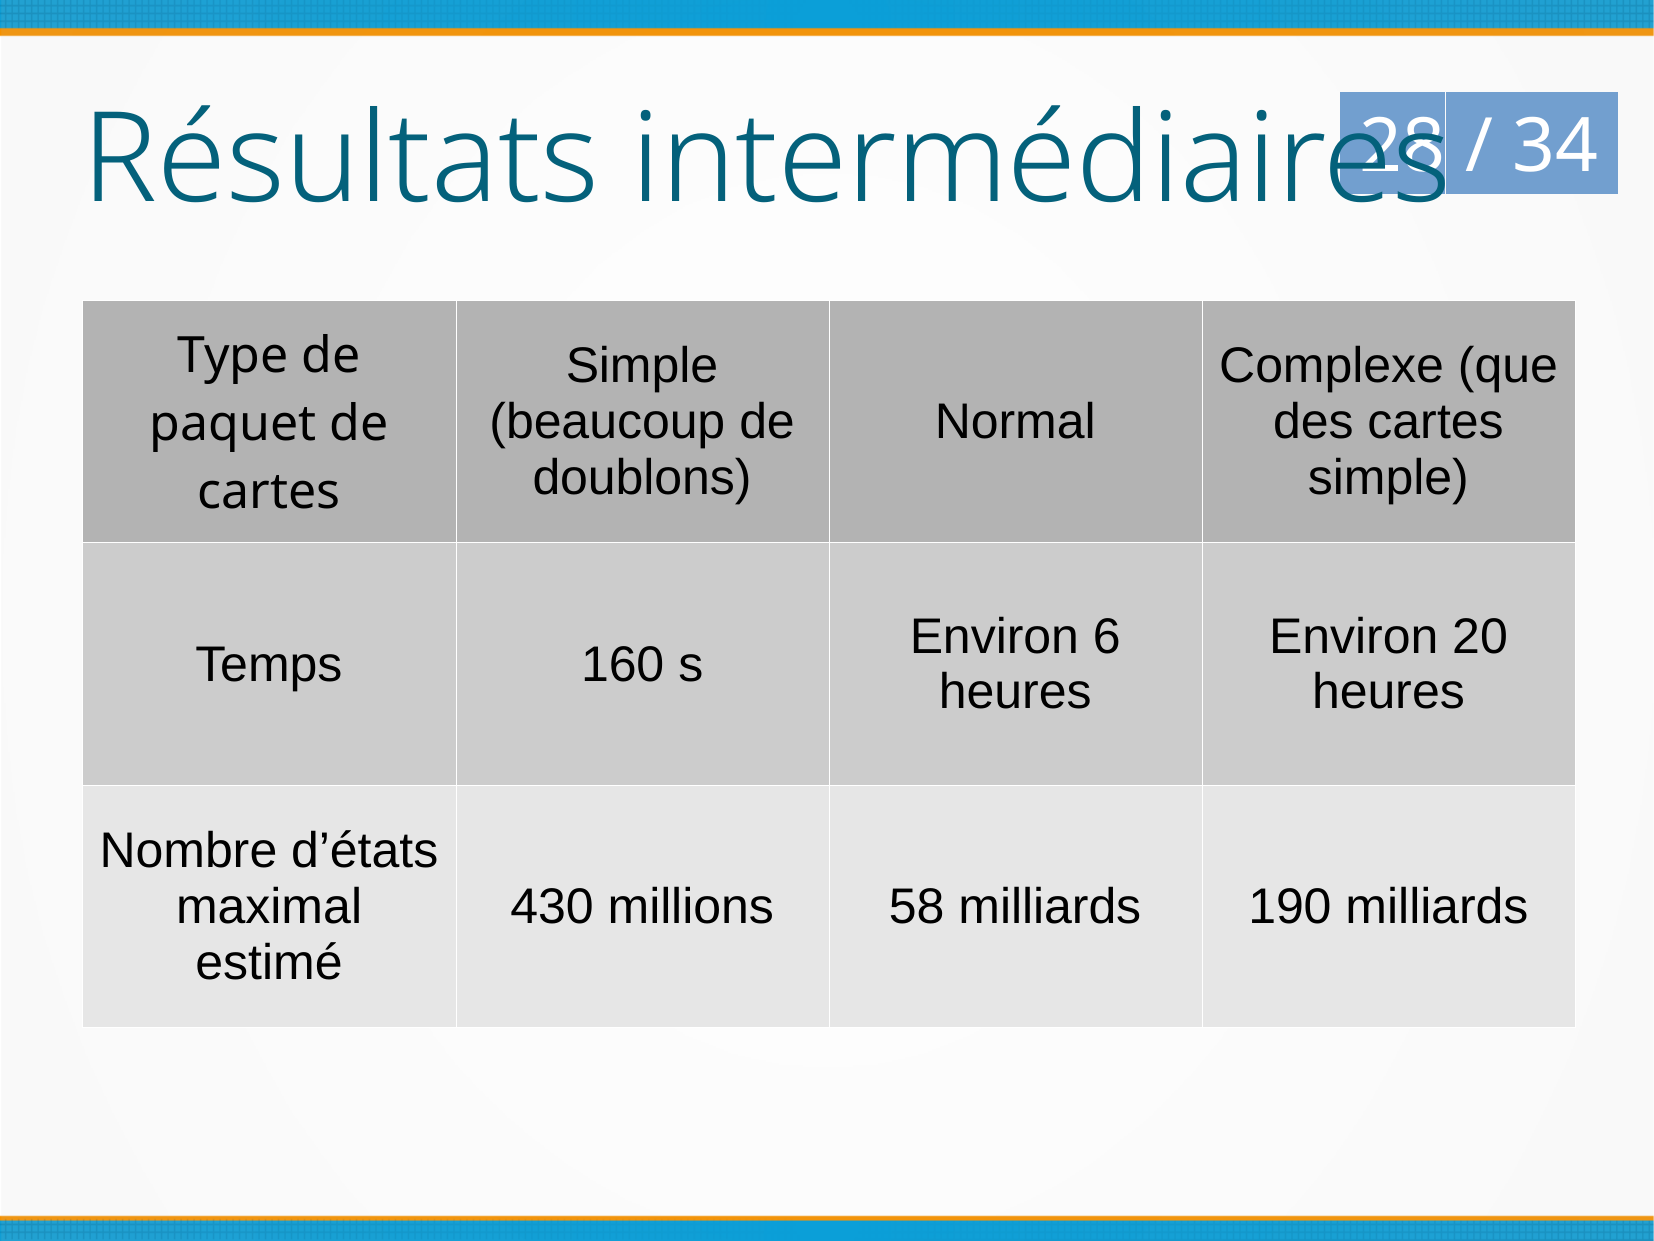

# Résultats intermédiaires
28
| Type de paquet de cartes | Simple (beaucoup de doublons) | Normal | Complexe (que des cartes simple) |
| --- | --- | --- | --- |
| Temps | 160 s | Environ 6 heures | Environ 20 heures |
| Nombre d’états maximal estimé | 430 millions | 58 milliards | 190 milliards |